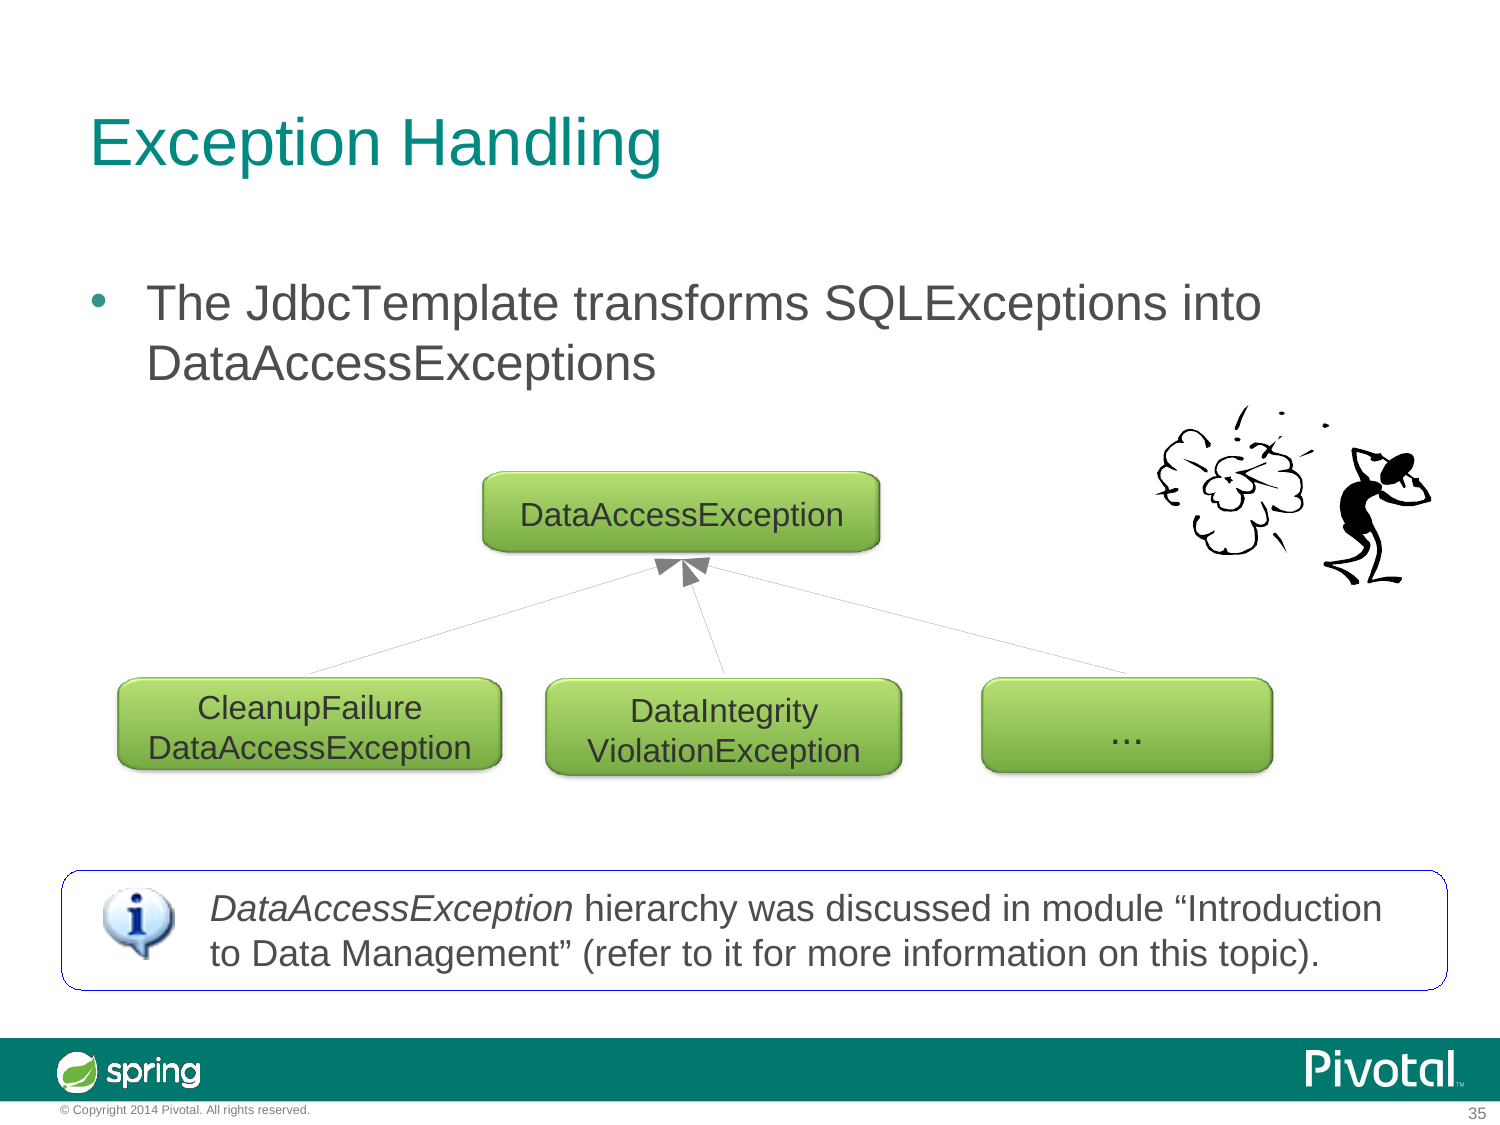

# Exception Handling
The JdbcTemplate transforms SQLExceptions into DataAccessExceptions
DataAccessException
CleanupFailure
DataAccessException
DataIntegrity
ViolationException
...
DataAccessException hierarchy was discussed in module “Introduction
to Data Management” (refer to it for more information on this topic).